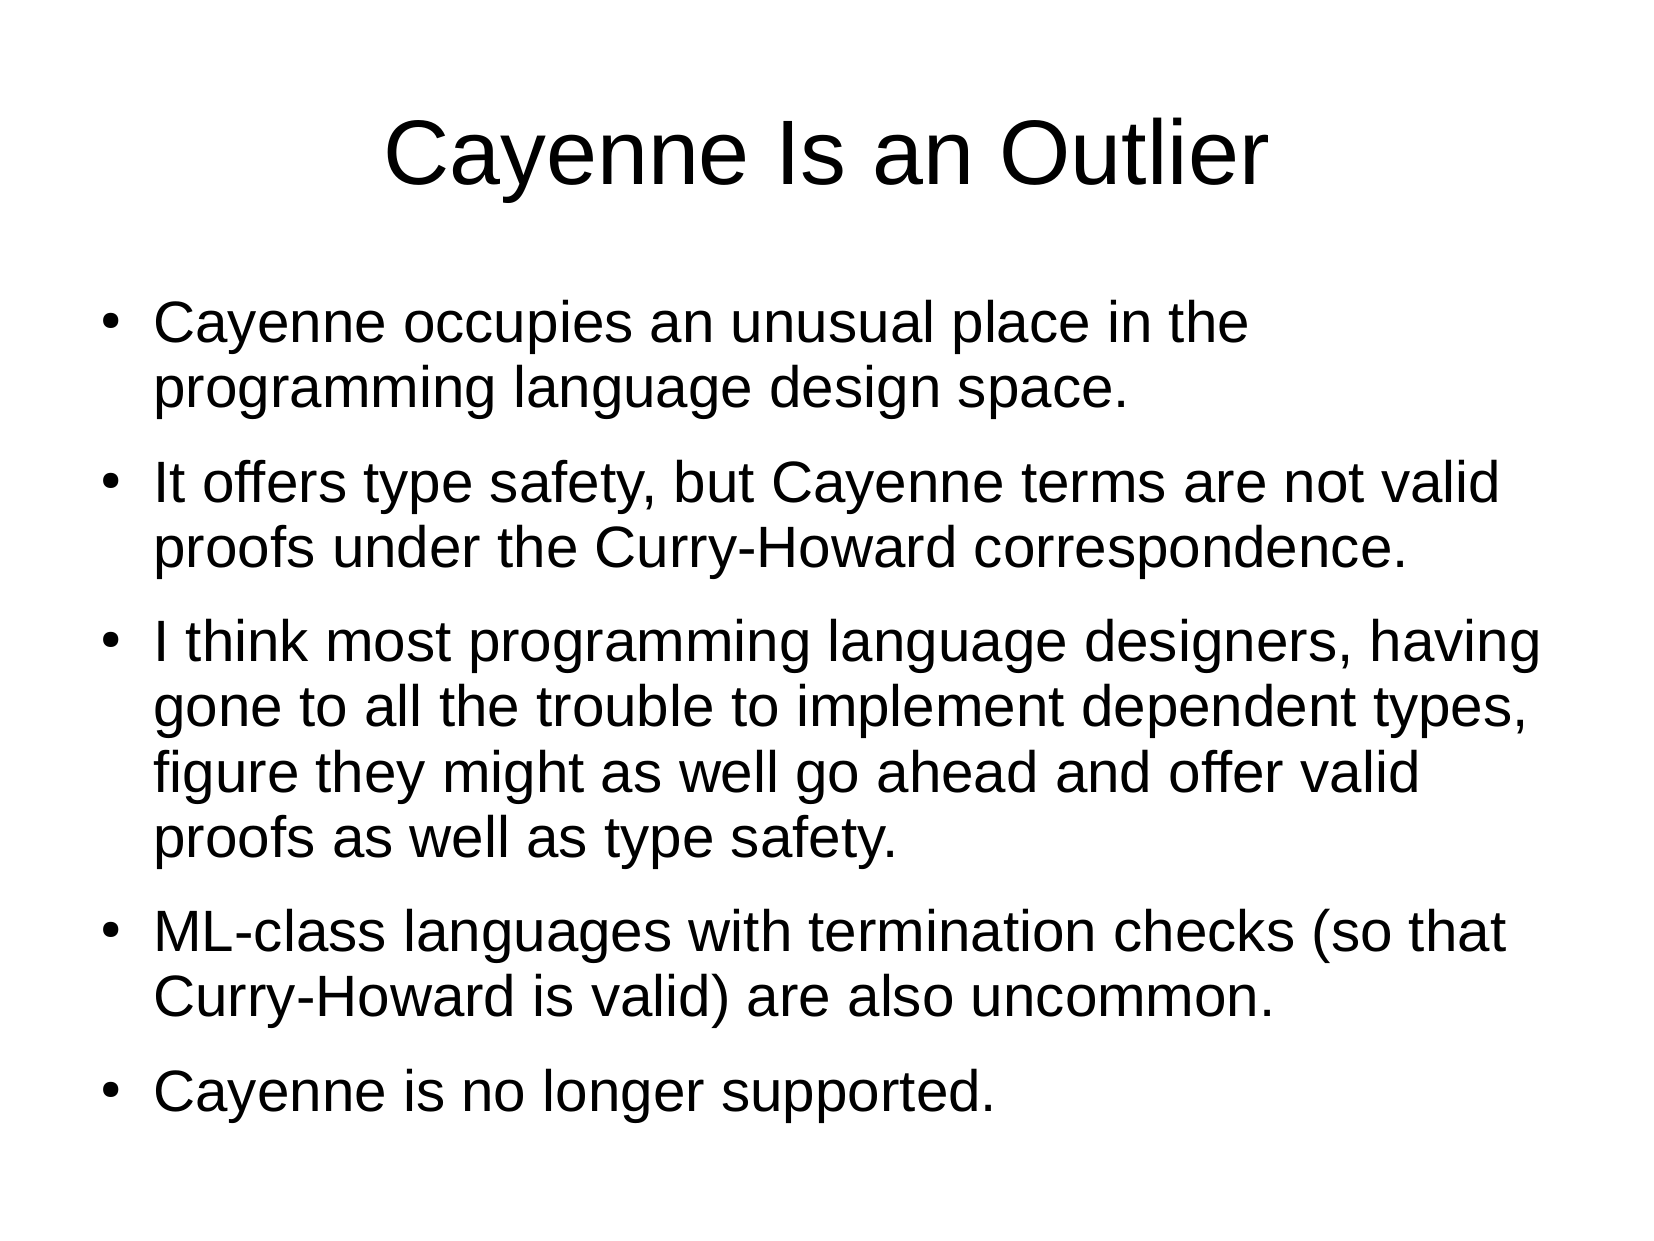

# Cayenne Is an Outlier
Cayenne occupies an unusual place in the programming language design space.
It offers type safety, but Cayenne terms are not valid proofs under the Curry-Howard correspondence.
I think most programming language designers, having gone to all the trouble to implement dependent types, figure they might as well go ahead and offer valid proofs as well as type safety.
ML-class languages with termination checks (so that Curry-Howard is valid) are also uncommon.
Cayenne is no longer supported.